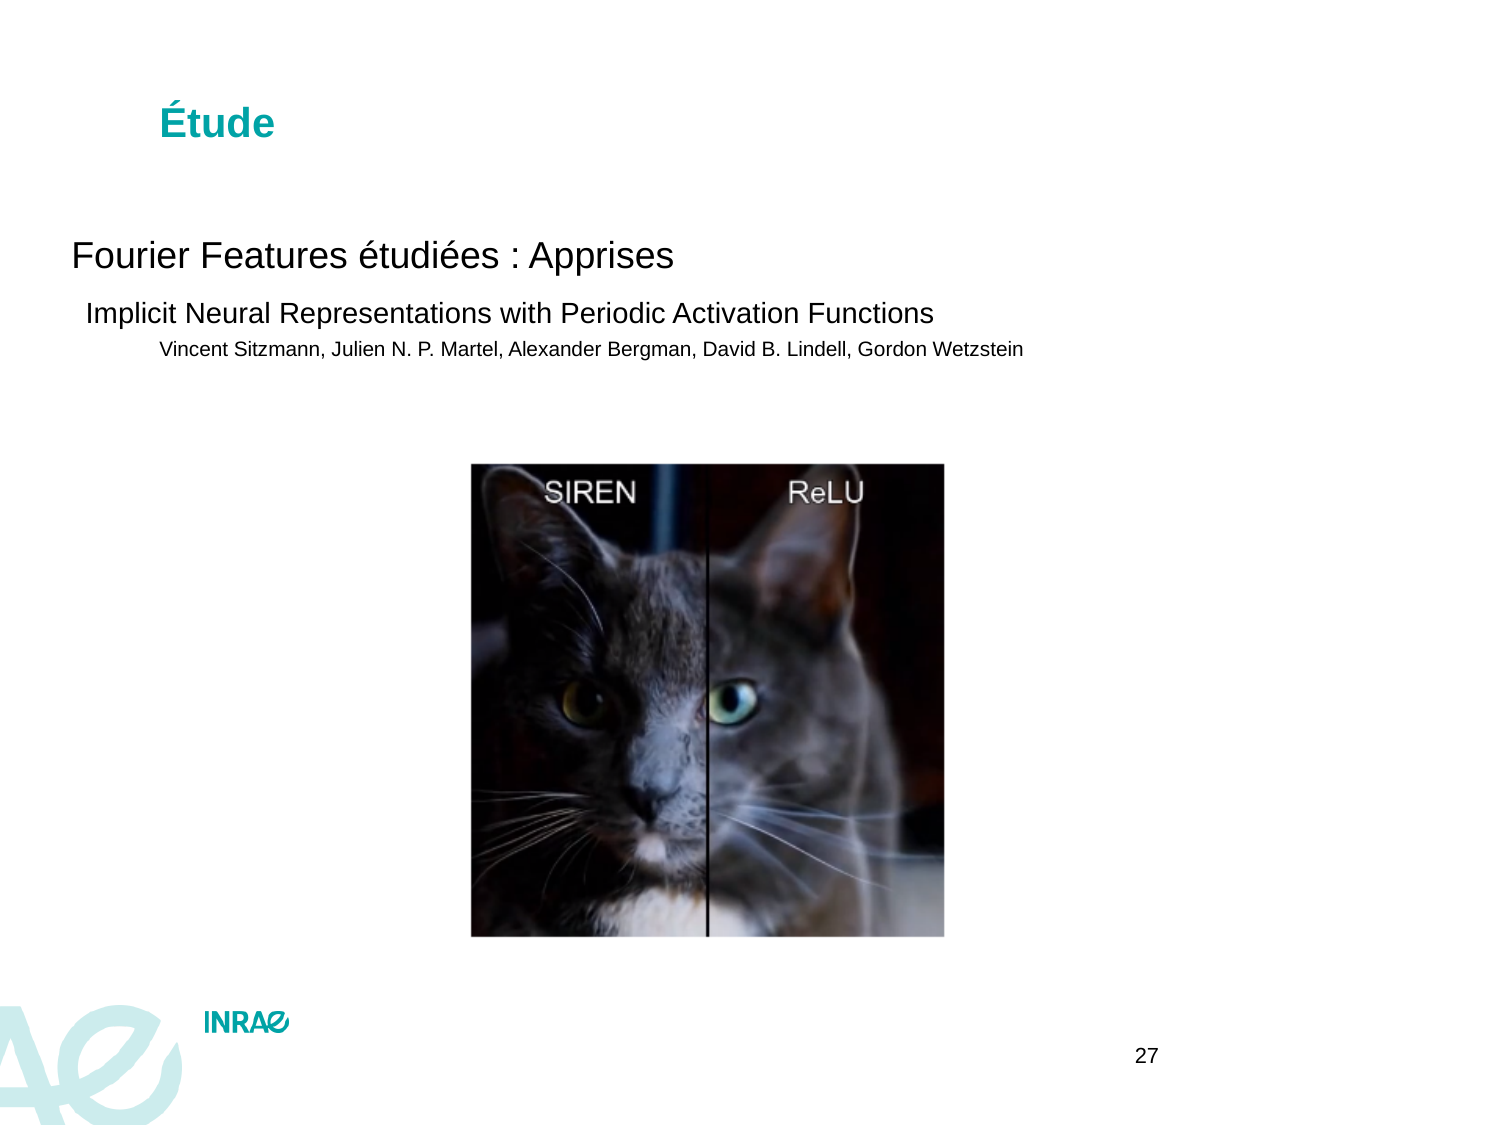

Étude
Fourier Features étudiées : Apprises
Implicit Neural Representations with Periodic Activation Functions
	Vincent Sitzmann, Julien N. P. Martel, Alexander Bergman, David B. Lindell, Gordon Wetzstein